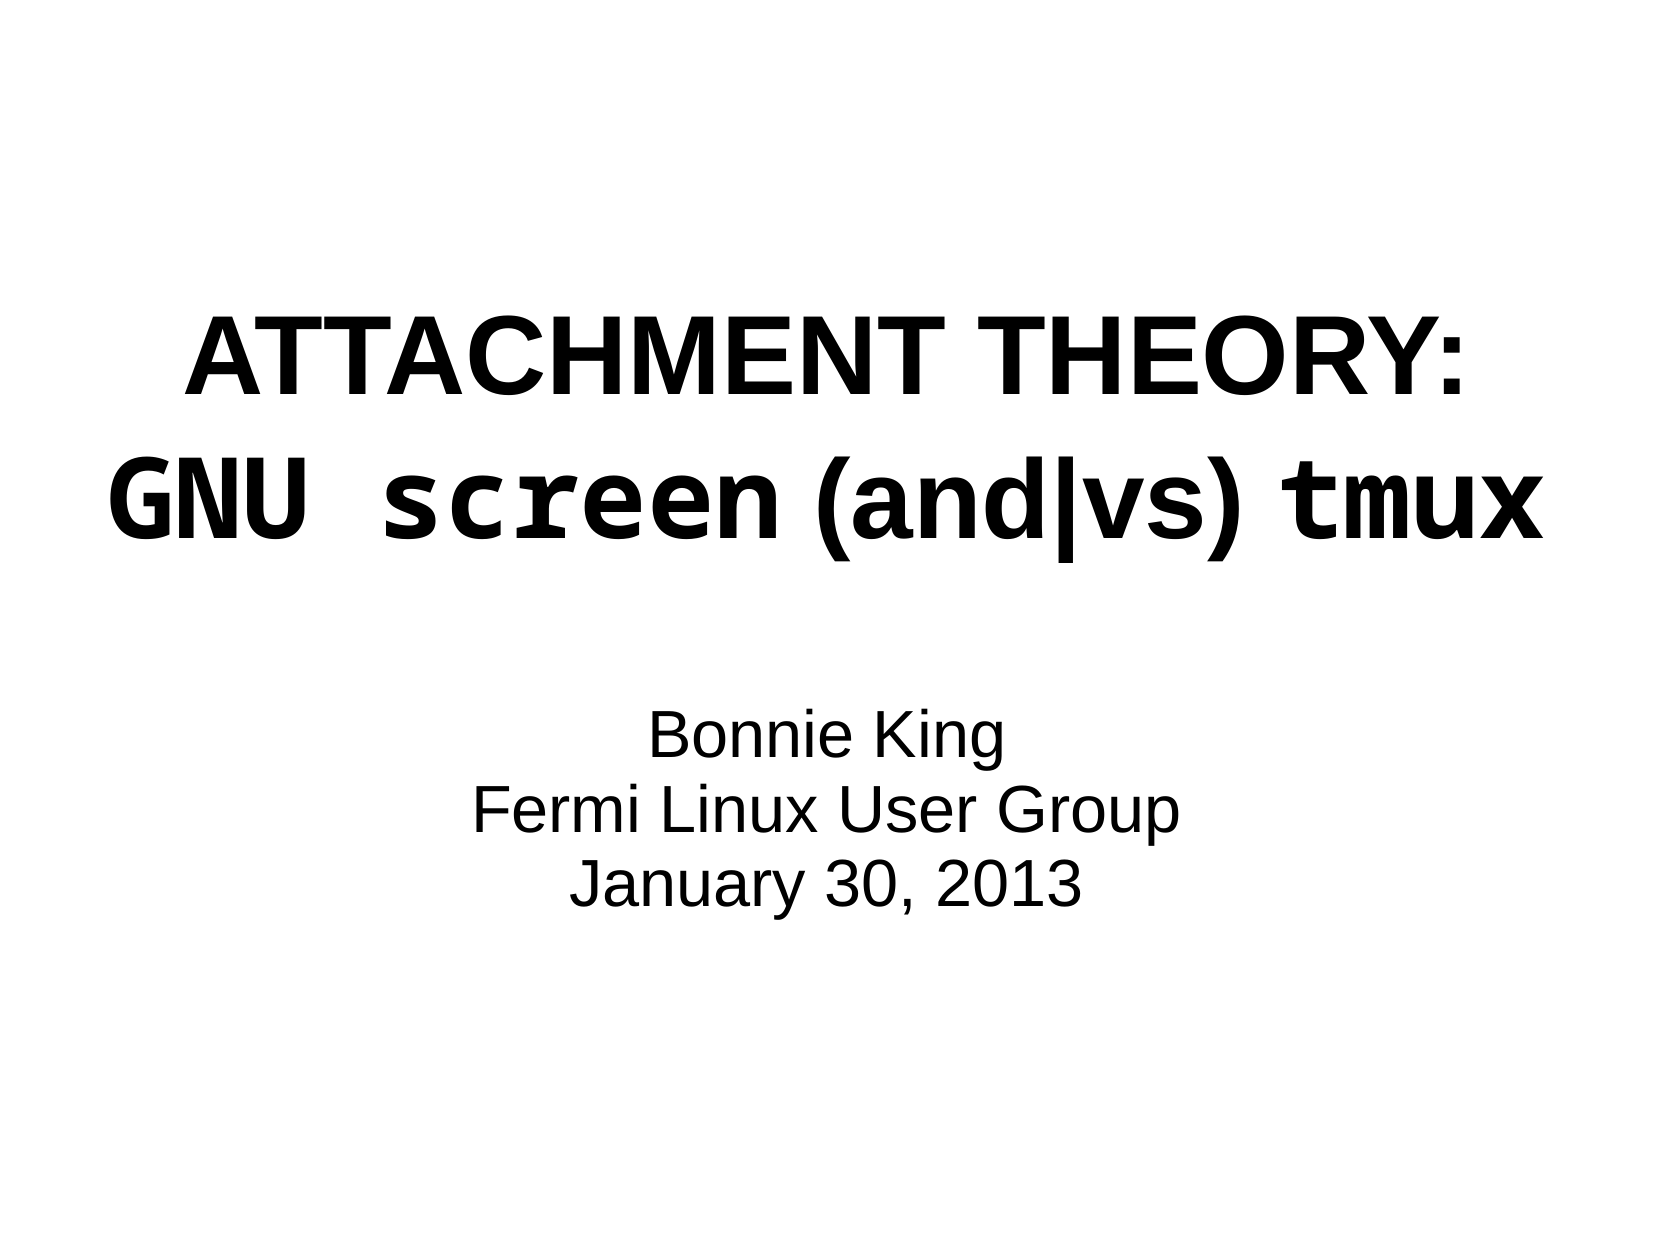

# ATTACHMENT THEORY:
GNU screen (and|vs) tmux
Bonnie King
Fermi Linux User Group
January 30, 2013